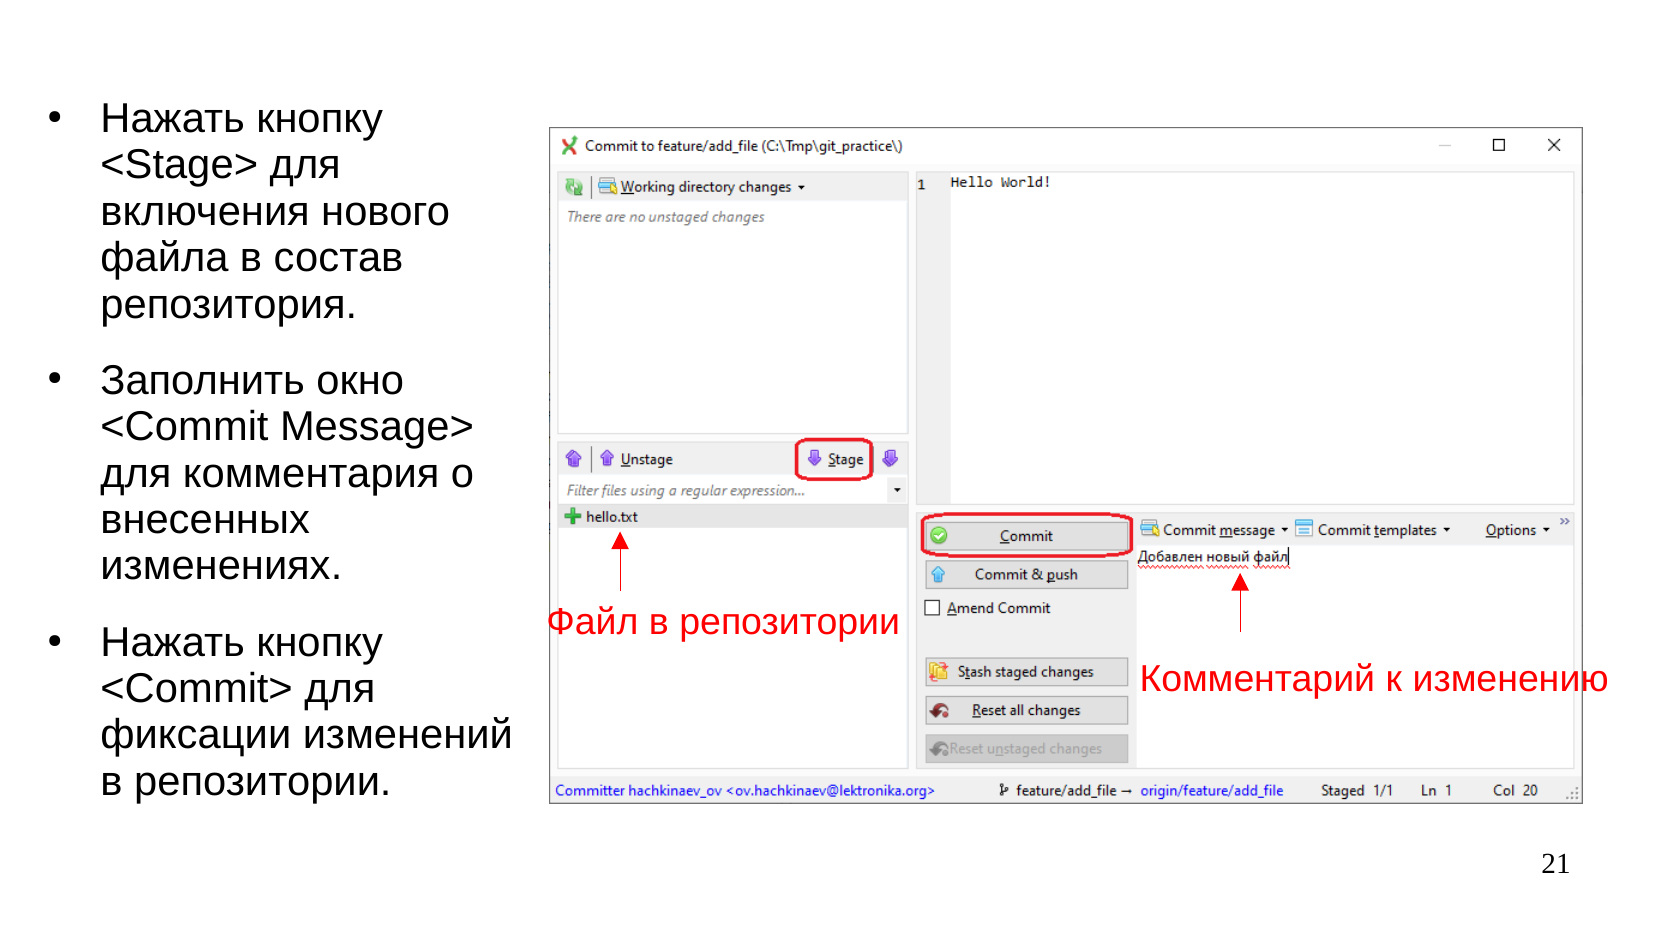

# Нажать кнопку <Stage> для включения нового файла в состав репозитория.
Заполнить окно <Commit Message> для комментария о внесенных изменениях.
Нажать кнопку <Commit> для фиксации изменений в репозитории.
Файл в репозитории
Комментарий к изменению
21